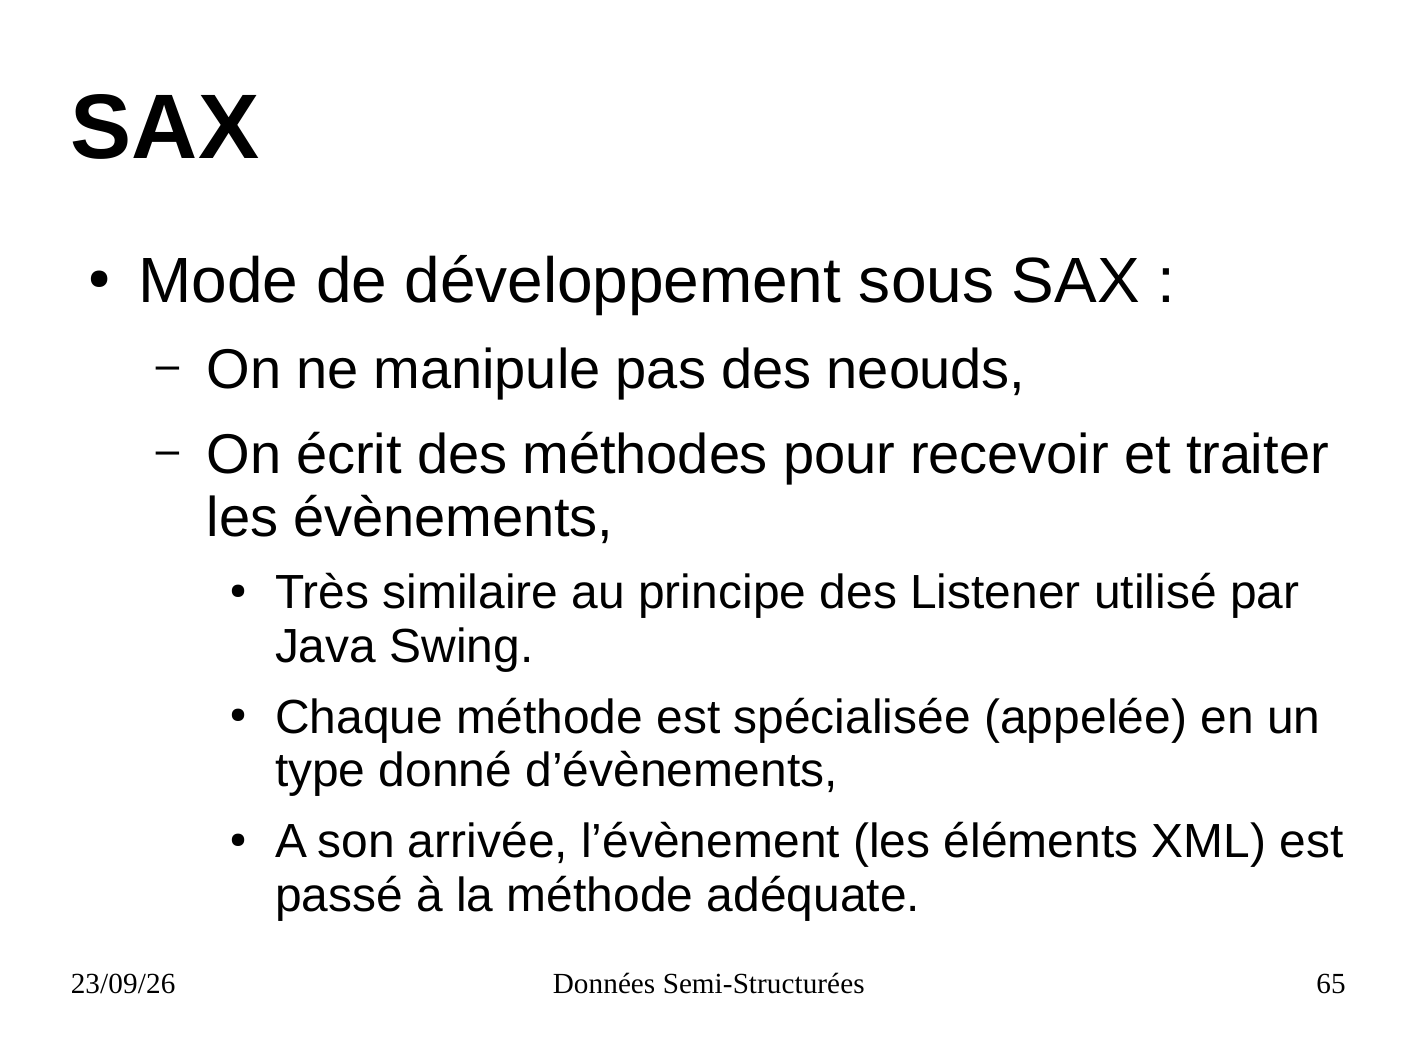

# SAX
Mode de développement sous SAX :
On ne manipule pas des neouds,
On écrit des méthodes pour recevoir et traiter les évènements,
Très similaire au principe des Listener utilisé par Java Swing.
Chaque méthode est spécialisée (appelée) en un type donné d’évènements,
A son arrivée, l’évènement (les éléments XML) est passé à la méthode adéquate.
Données Semi-Structurées
65